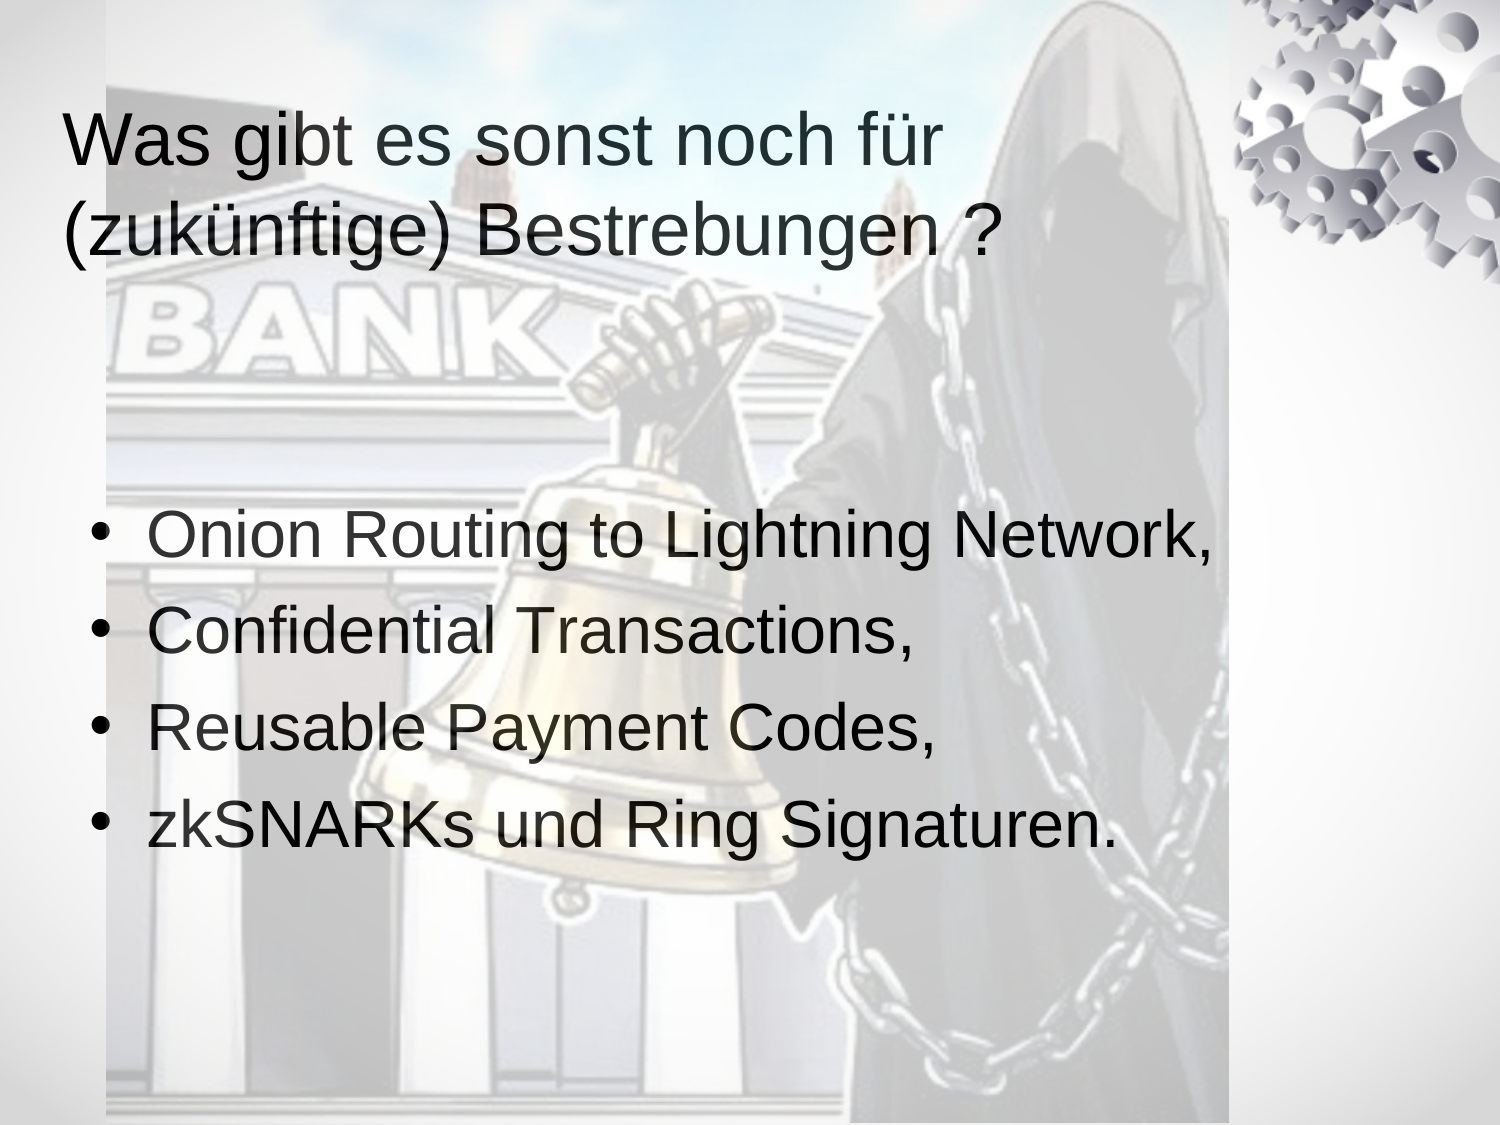

# Was gibt es sonst noch für (zukünftige) Bestrebungen ?
Onion Routing to Lightning Network,
Confidential Transactions,
Reusable Payment Codes,
zkSNARKs und Ring Signaturen.